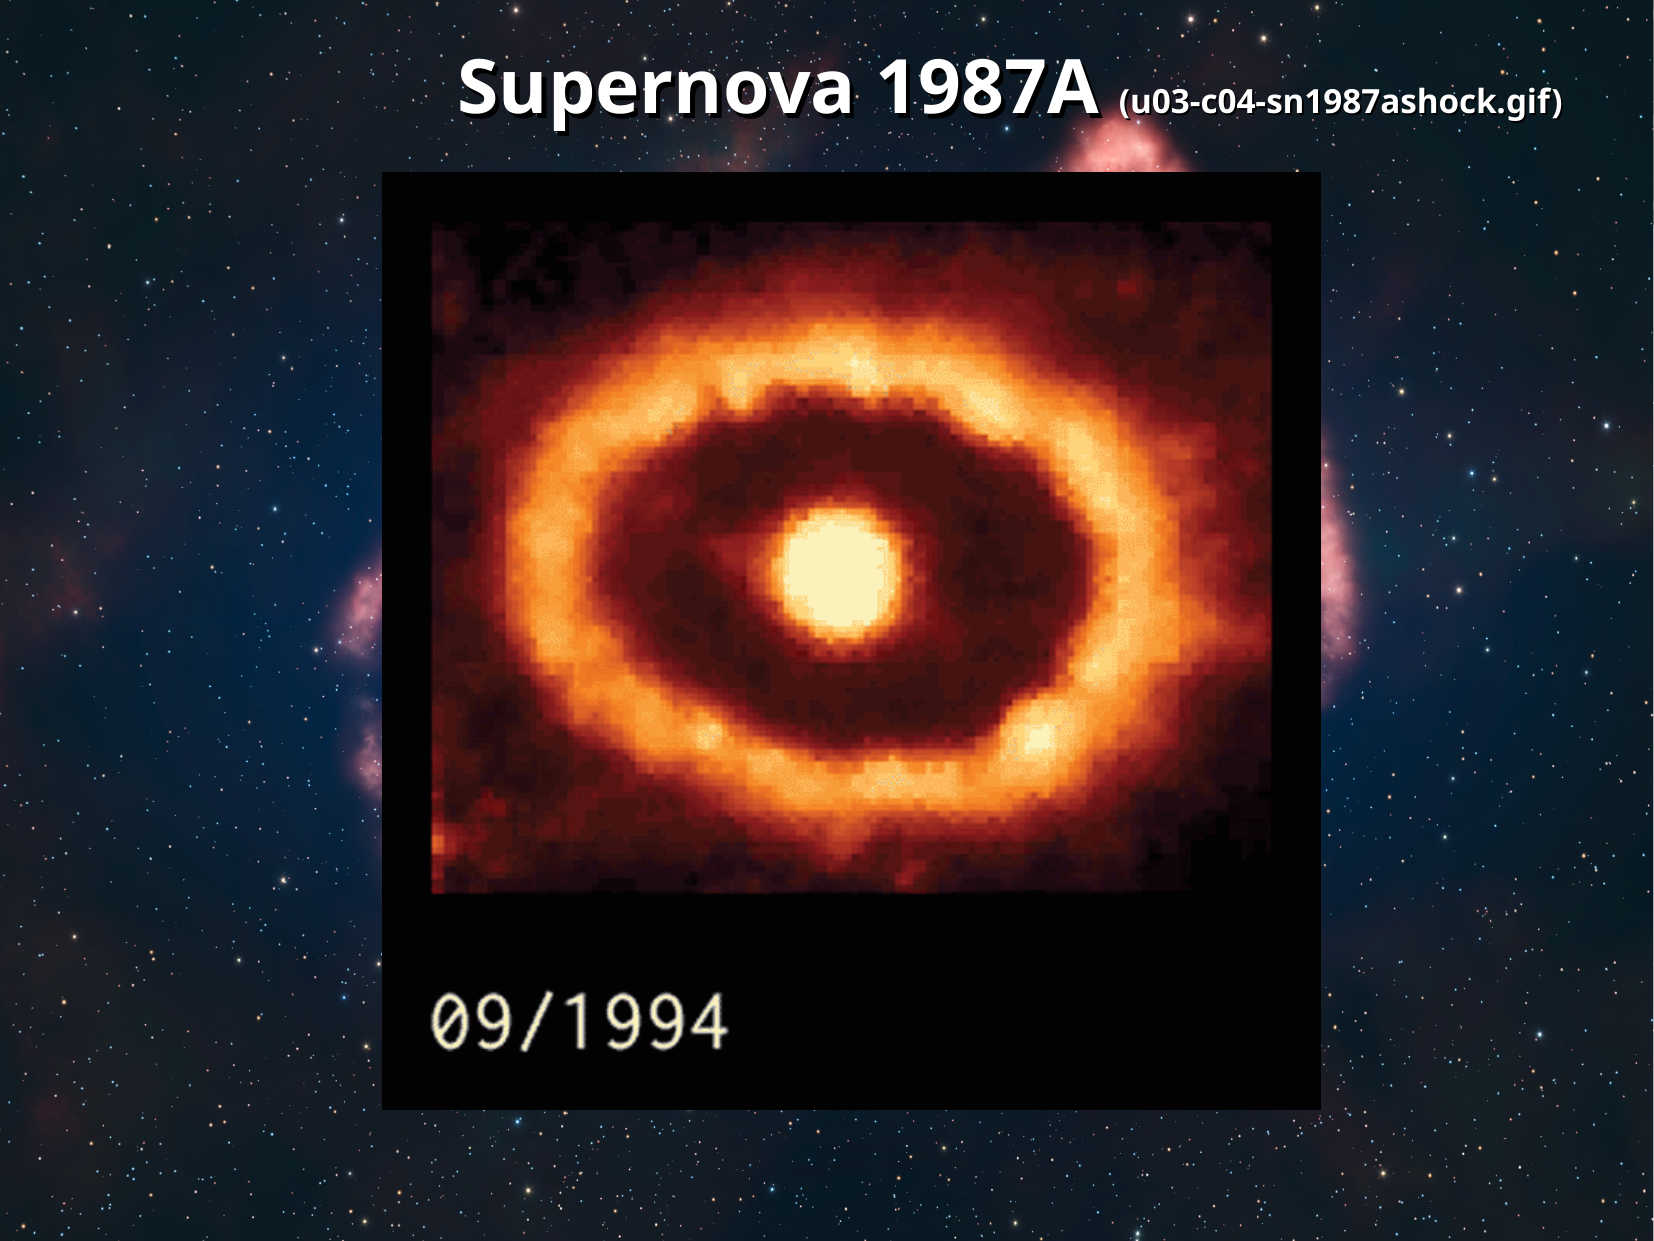

# Supernova 1987A (u03-c04-sn1987ashock.gif)
Sep 29, 2016
H. Asorey - IPAC 2016 - 08/16
44